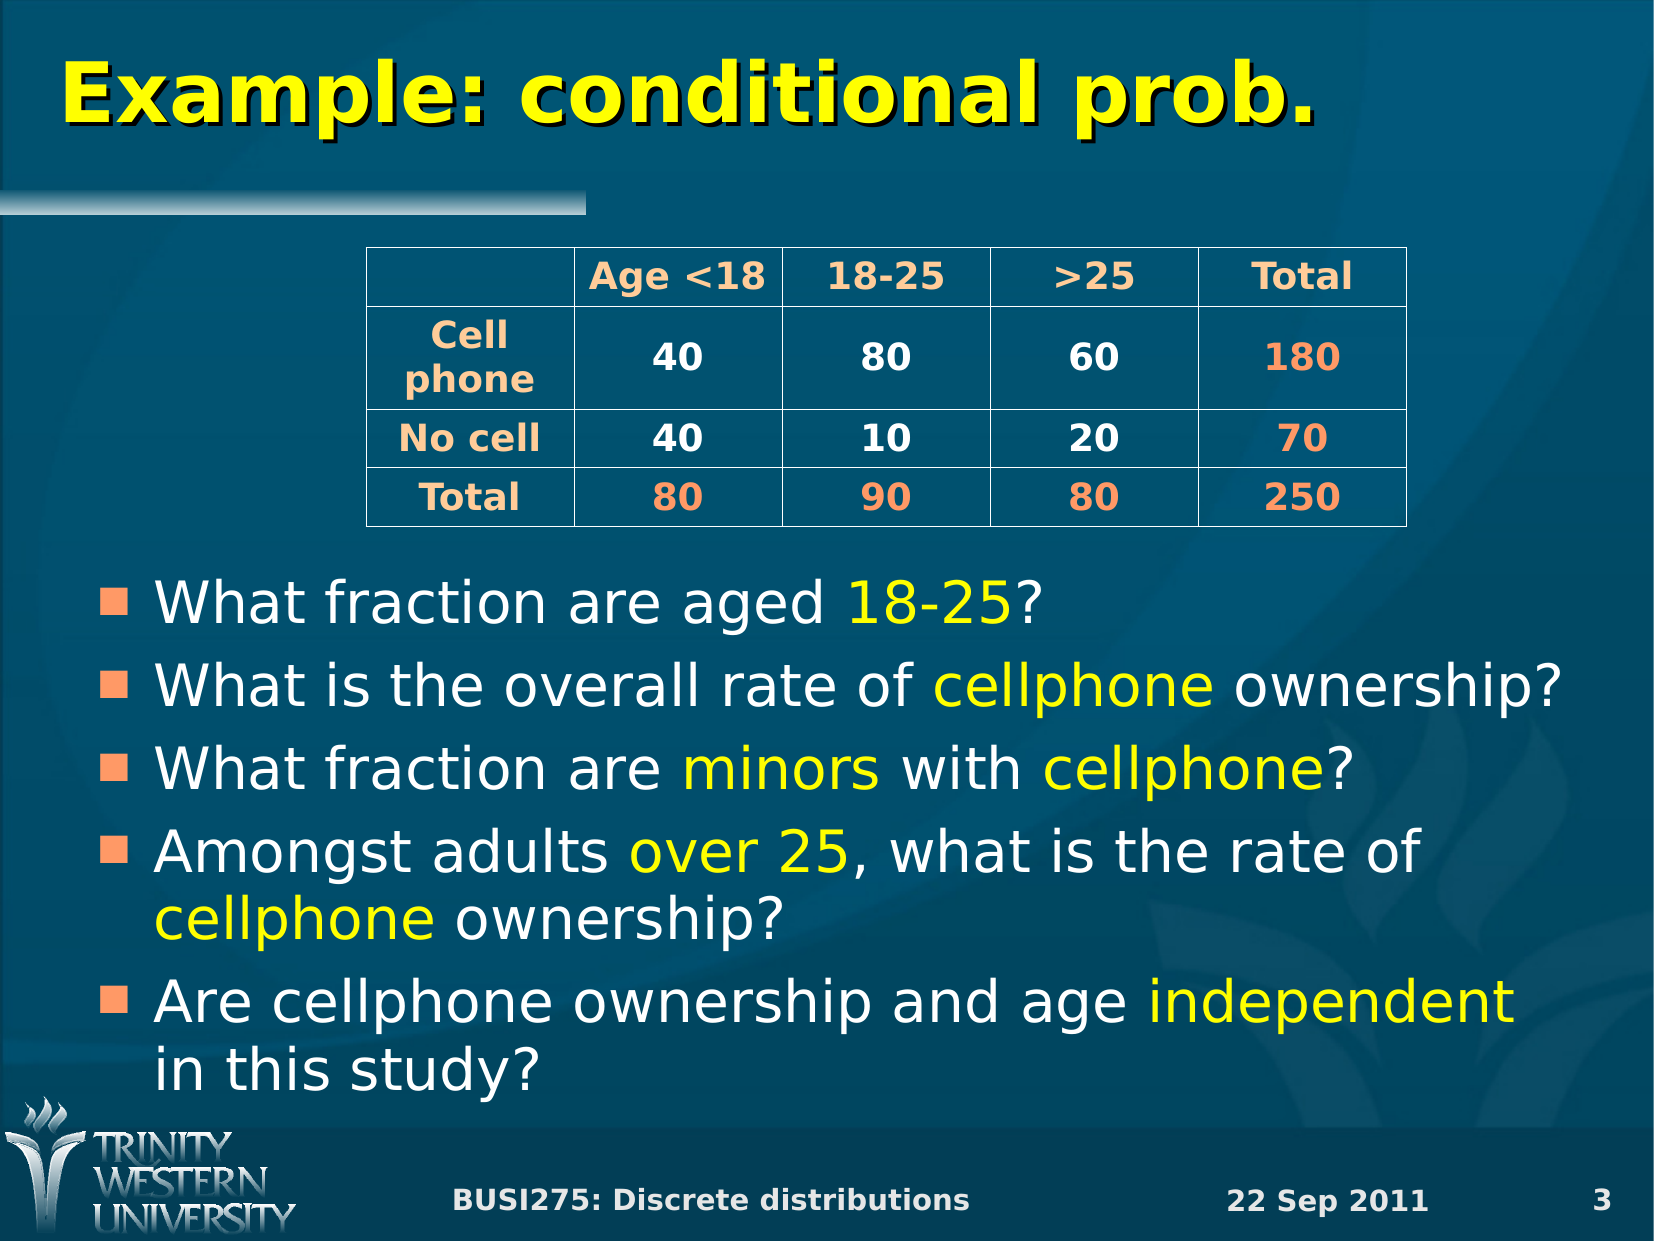

# Example: conditional prob.
| | Age <18 | 18-25 | >25 | Total |
| --- | --- | --- | --- | --- |
| Cell phone | 40 | 80 | 60 | 180 |
| No cell | 40 | 10 | 20 | 70 |
| Total | 80 | 90 | 80 | 250 |
What fraction are aged 18-25?
What is the overall rate of cellphone ownership?
What fraction are minors with cellphone?
Amongst adults over 25, what is the rate of cellphone ownership?
Are cellphone ownership and age independent in this study?
BUSI275: Discrete distributions
22 Sep 2011
3